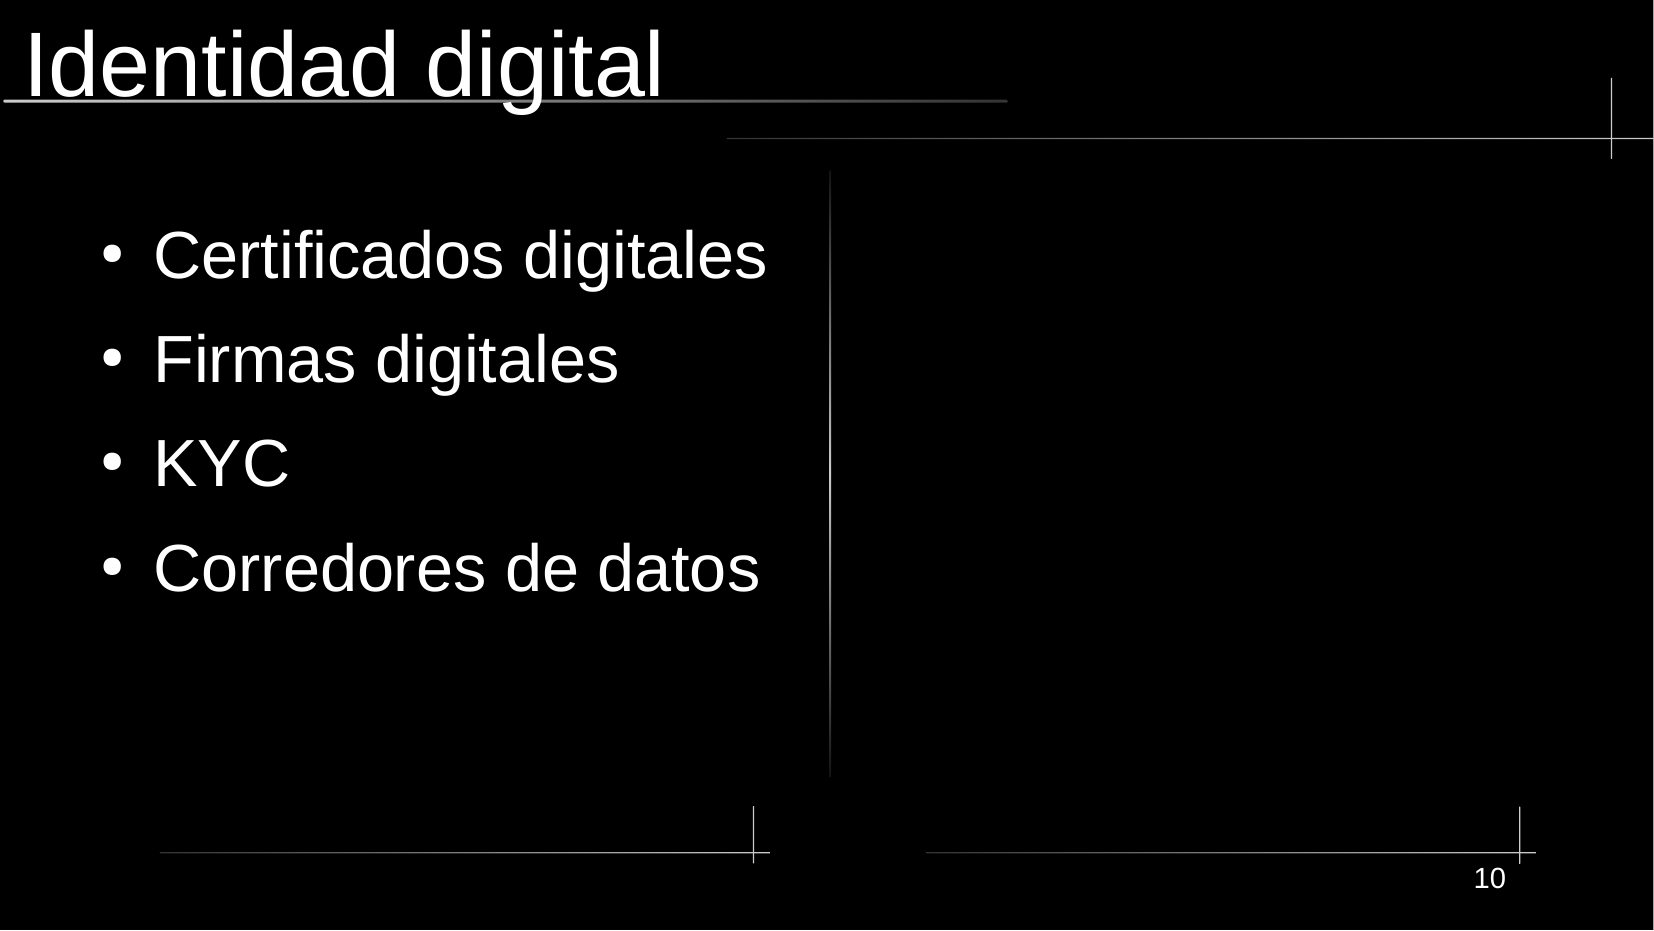

# Identidad digital
Certificados digitales
Firmas digitales
KYC
Corredores de datos
10